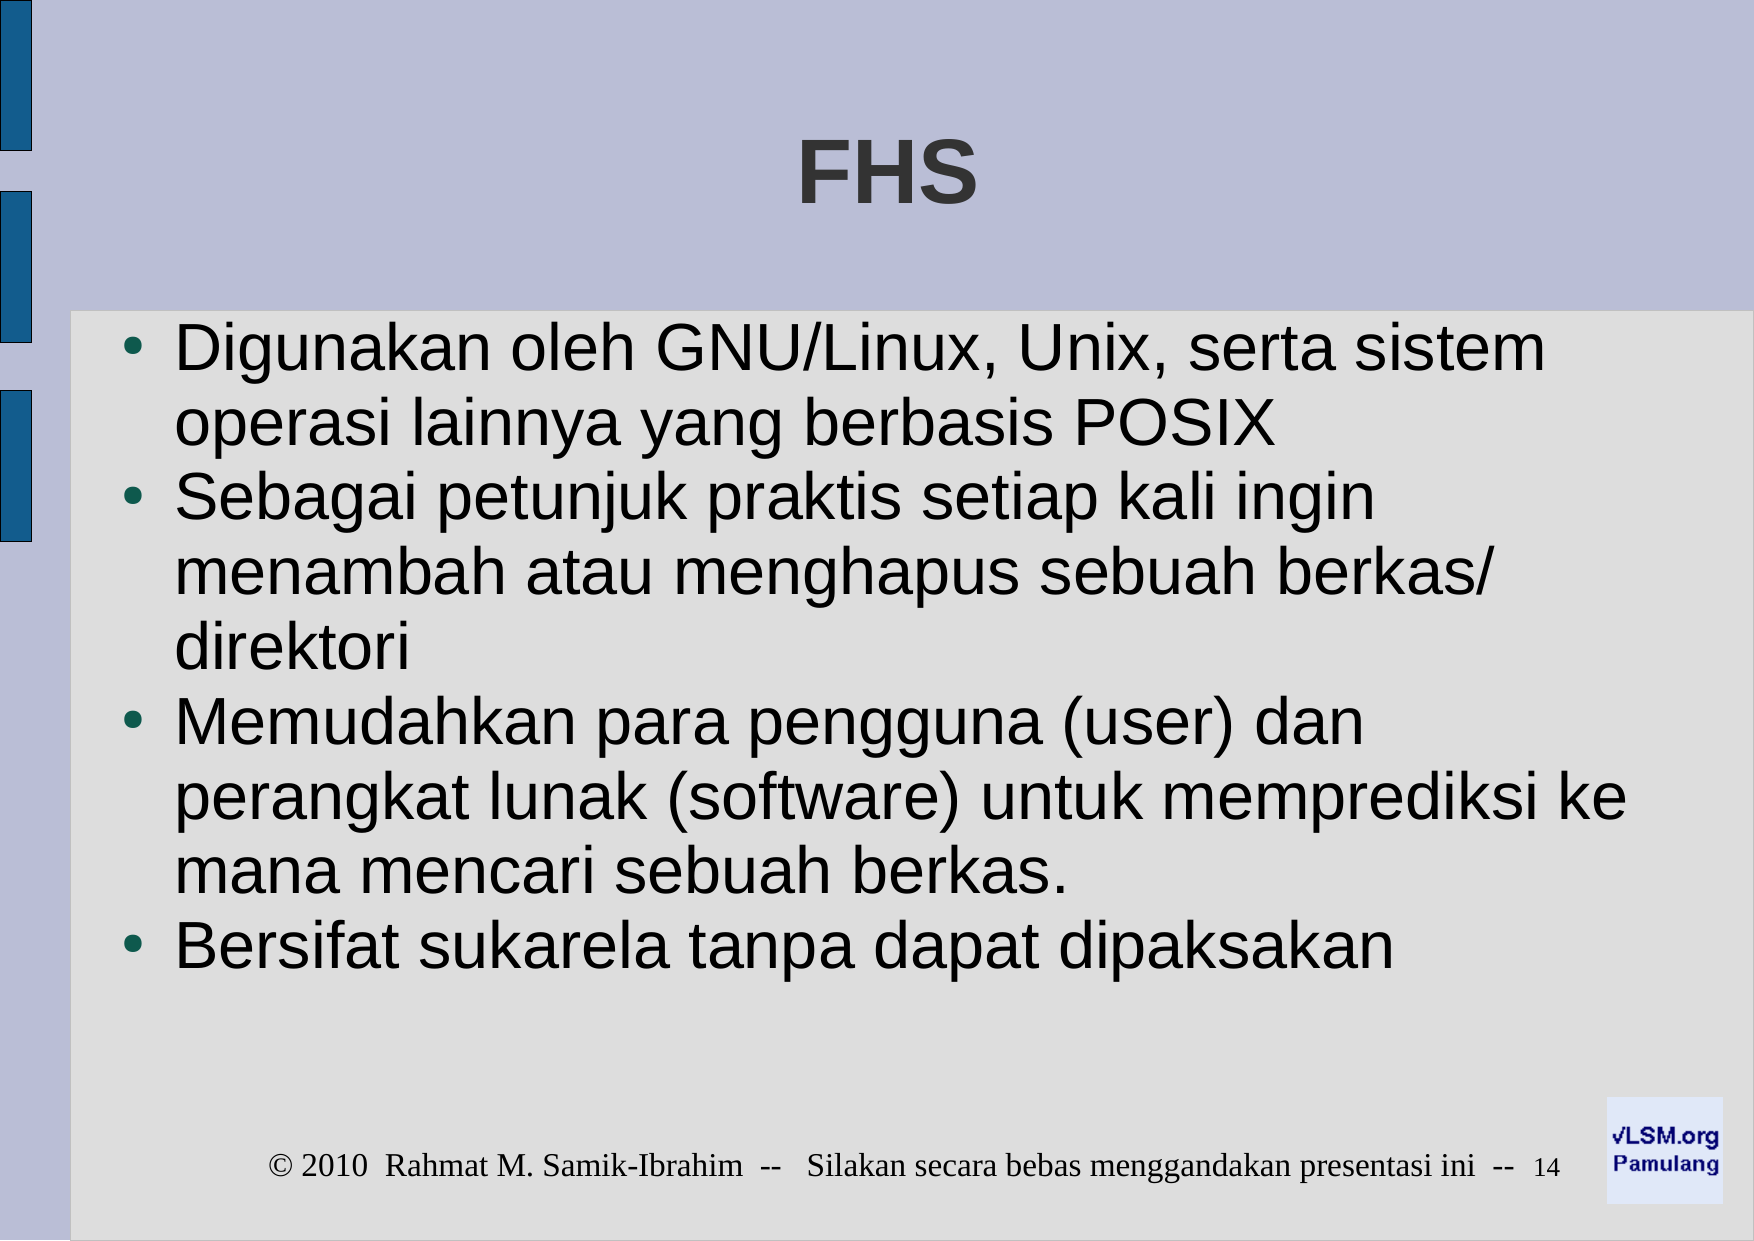

# FHS
Digunakan oleh GNU/Linux, Unix, serta sistem operasi lainnya yang berbasis POSIX
Sebagai petunjuk praktis setiap kali ingin menambah atau menghapus sebuah berkas/ direktori
Memudahkan para pengguna (user) dan perangkat lunak (software) untuk memprediksi ke mana mencari sebuah berkas.
Bersifat sukarela tanpa dapat dipaksakan